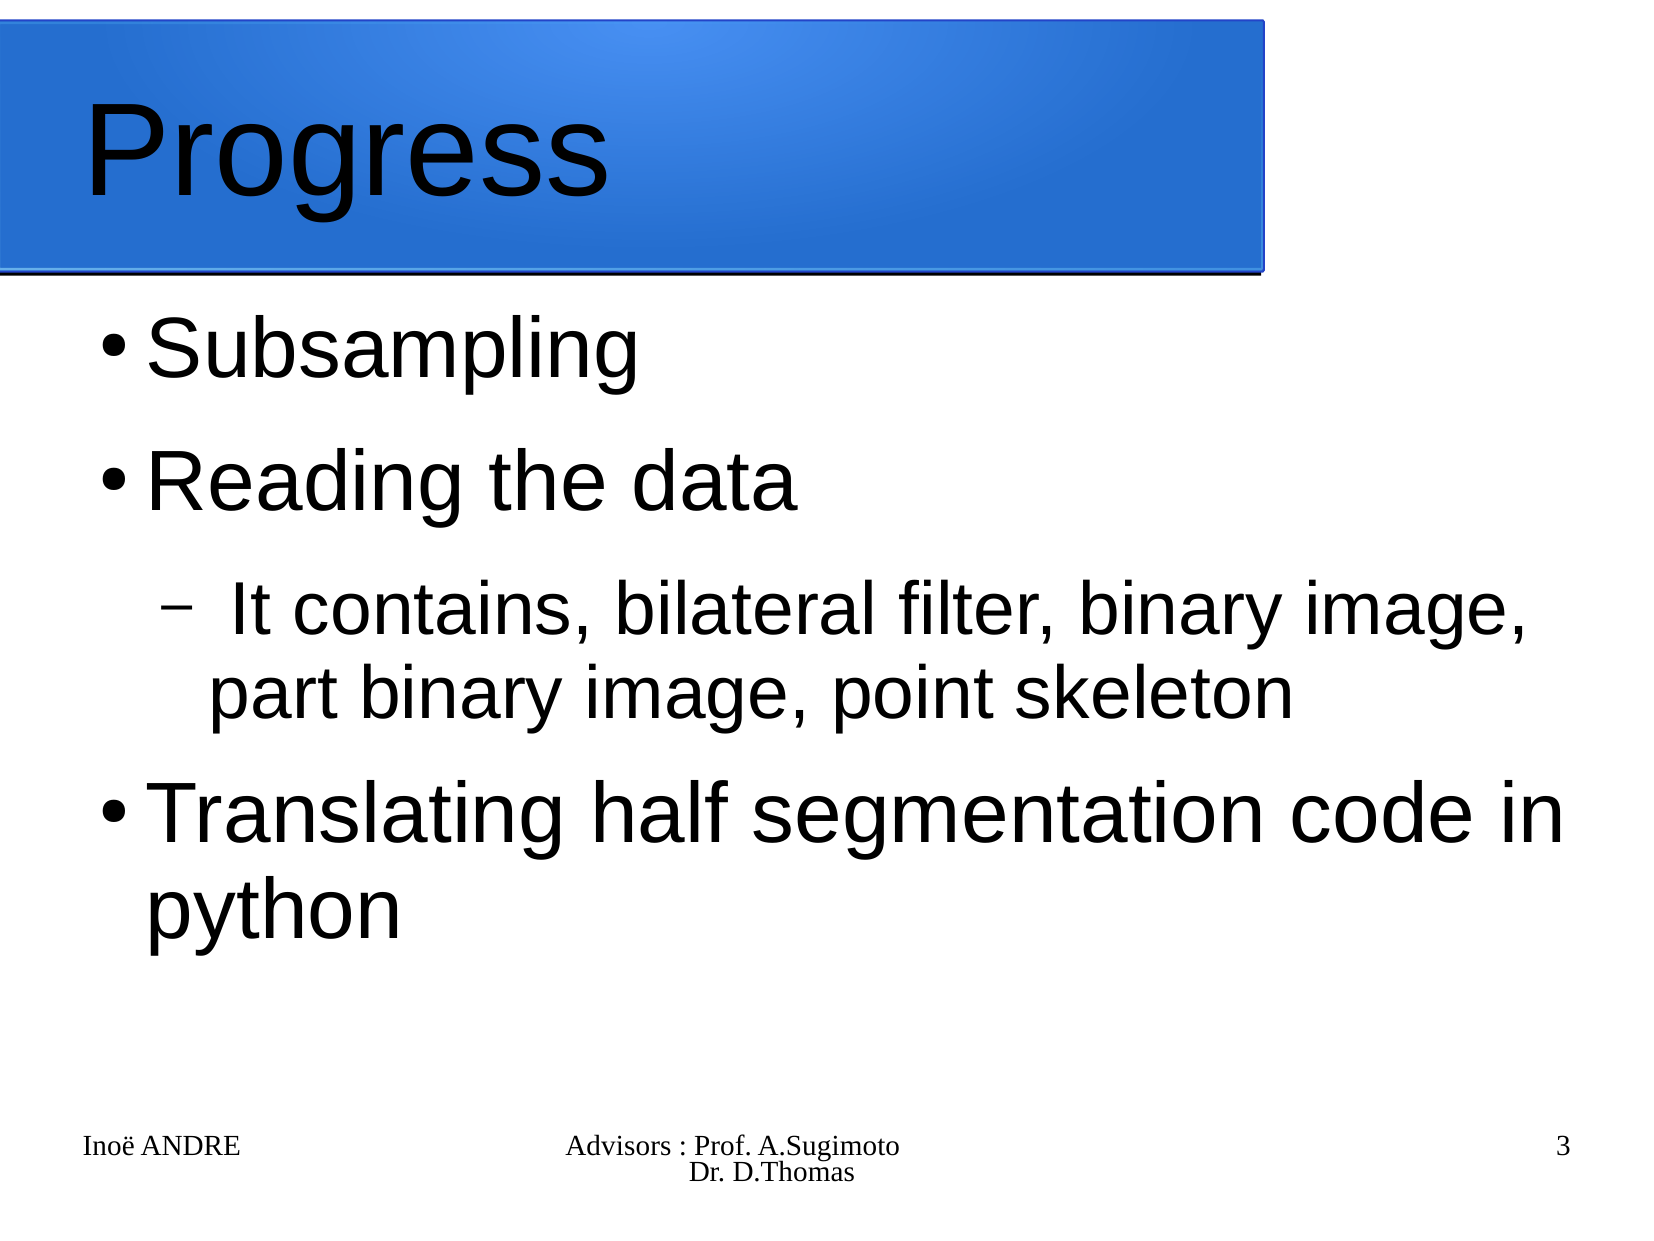

# Progress
Subsampling
Reading the data
 It contains, bilateral filter, binary image, part binary image, point skeleton
Translating half segmentation code in python
Inoë ANDRE
Advisors : Prof. A.Sugimoto Dr. D.Thomas
3